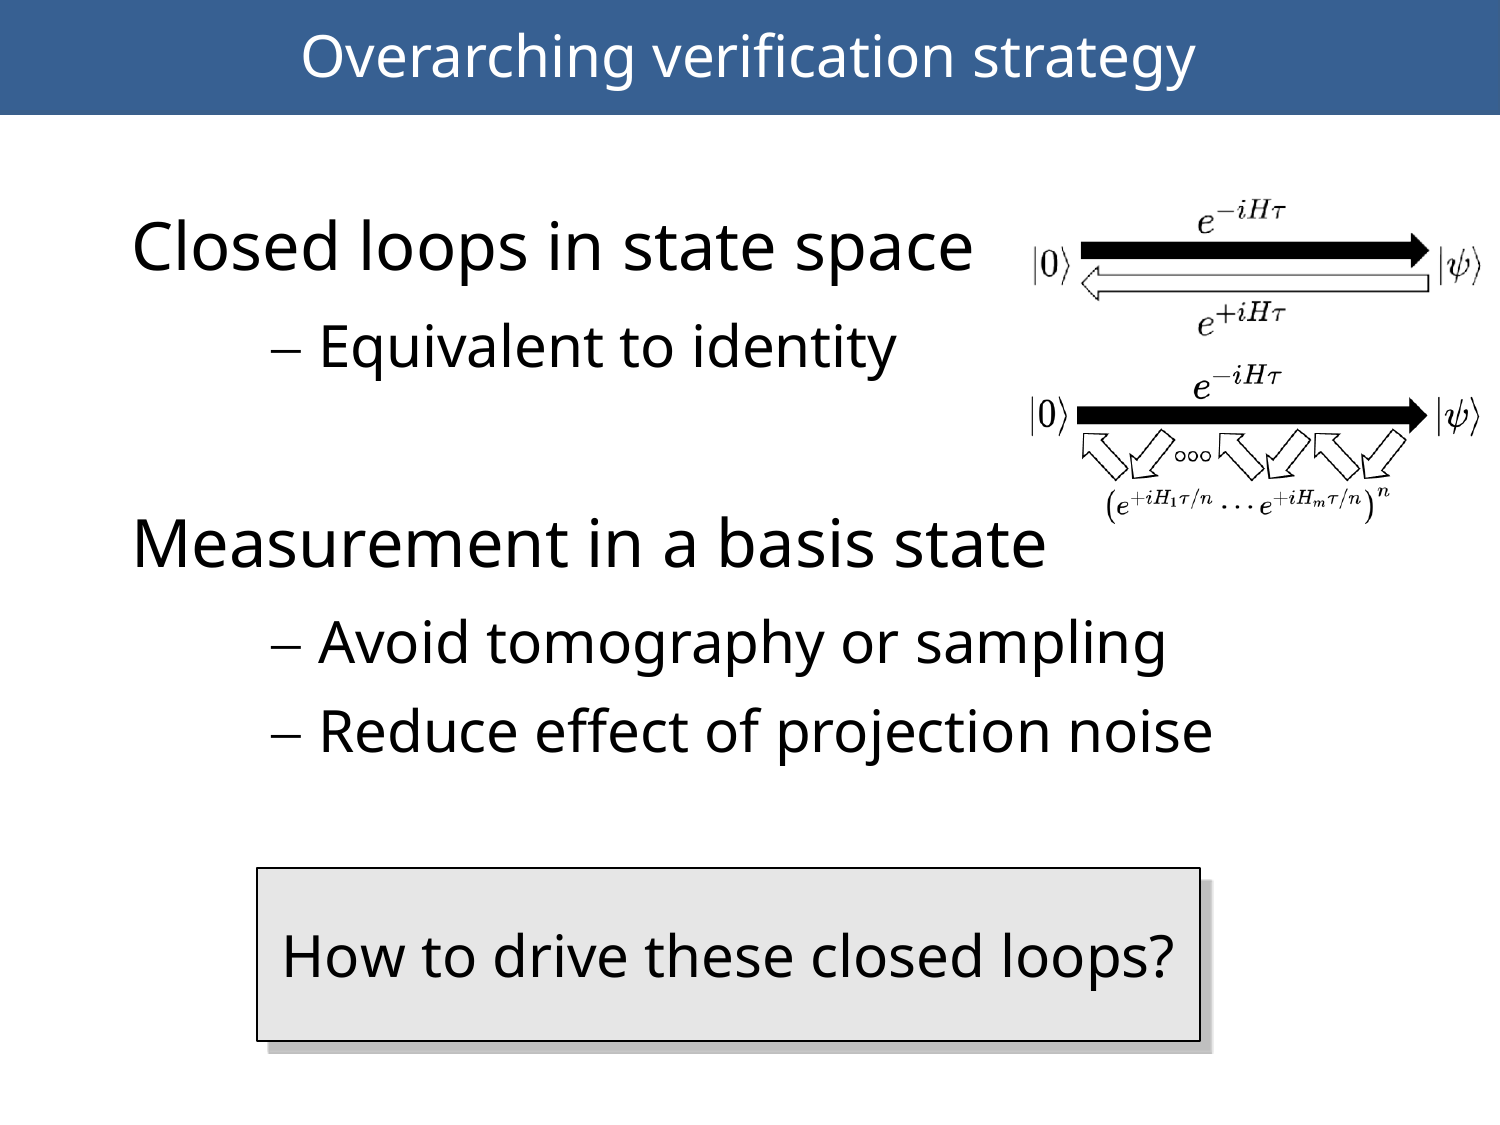

# Overarching verification strategy
Closed loops in state space
Equivalent to identity
Measurement in a basis state
Avoid tomography or sampling
Reduce effect of projection noise
How to drive these closed loops?